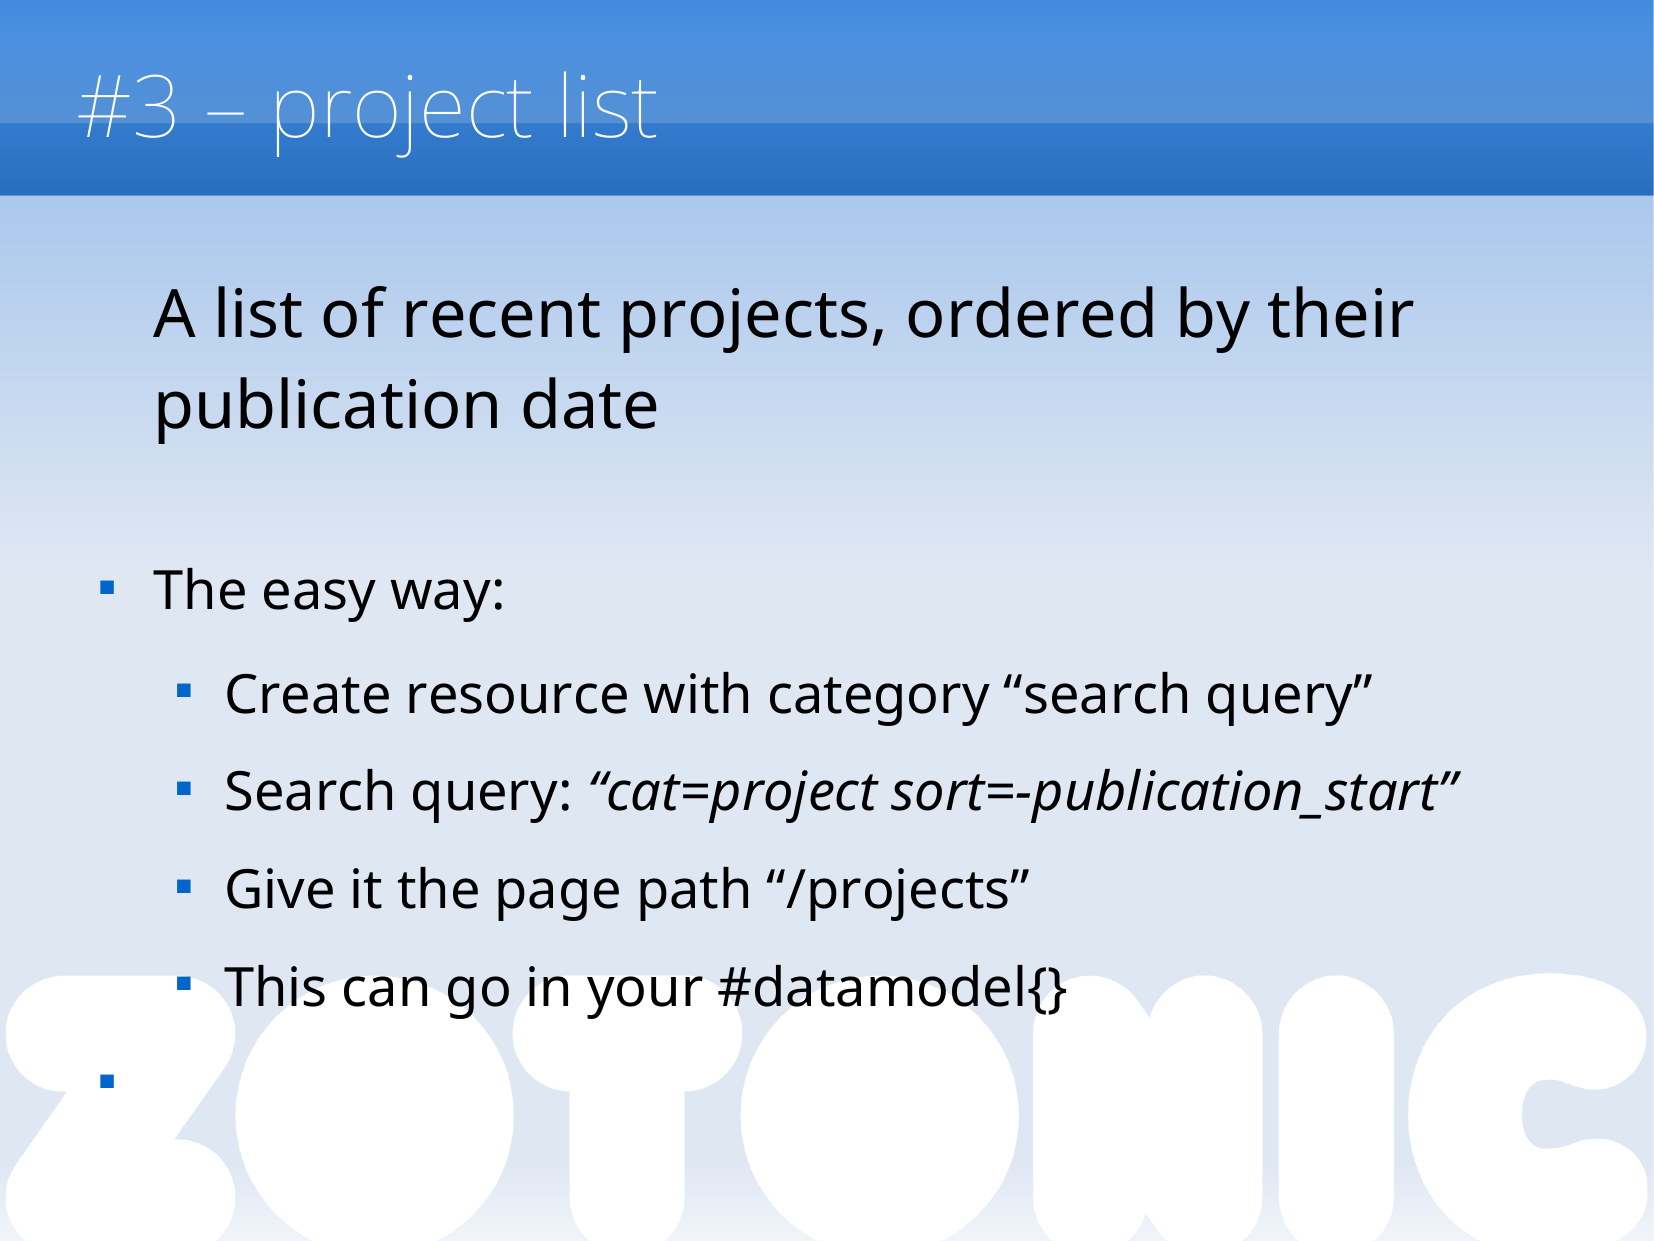

# #3 – project list
A list of recent projects, ordered by their publication date
The easy way:
Create resource with category “search query”
Search query: “cat=project sort=-publication_start”
Give it the page path “/projects”
This can go in your #datamodel{}